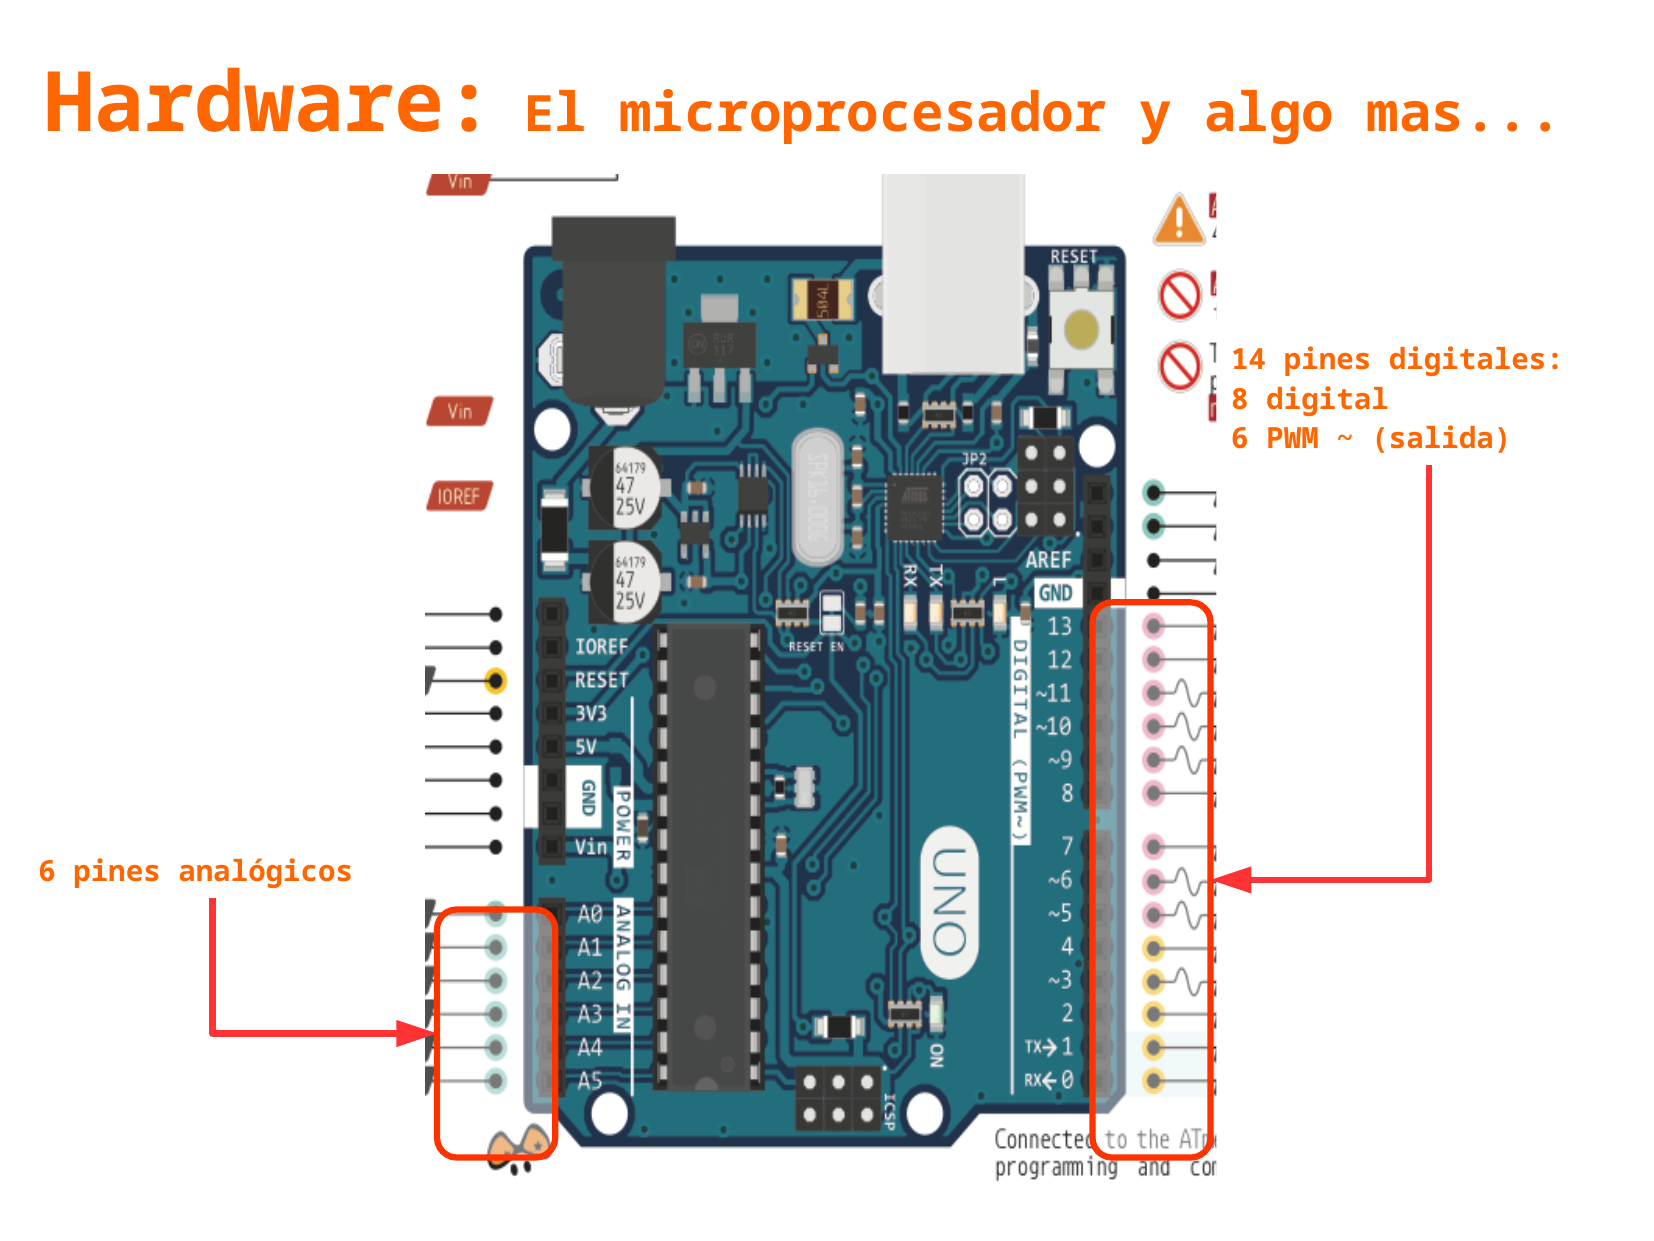

Hardware: El microprocesador y algo mas...
14 pines digitales:
8 digital
6 PWM ~ (salida)
6 pines analógicos